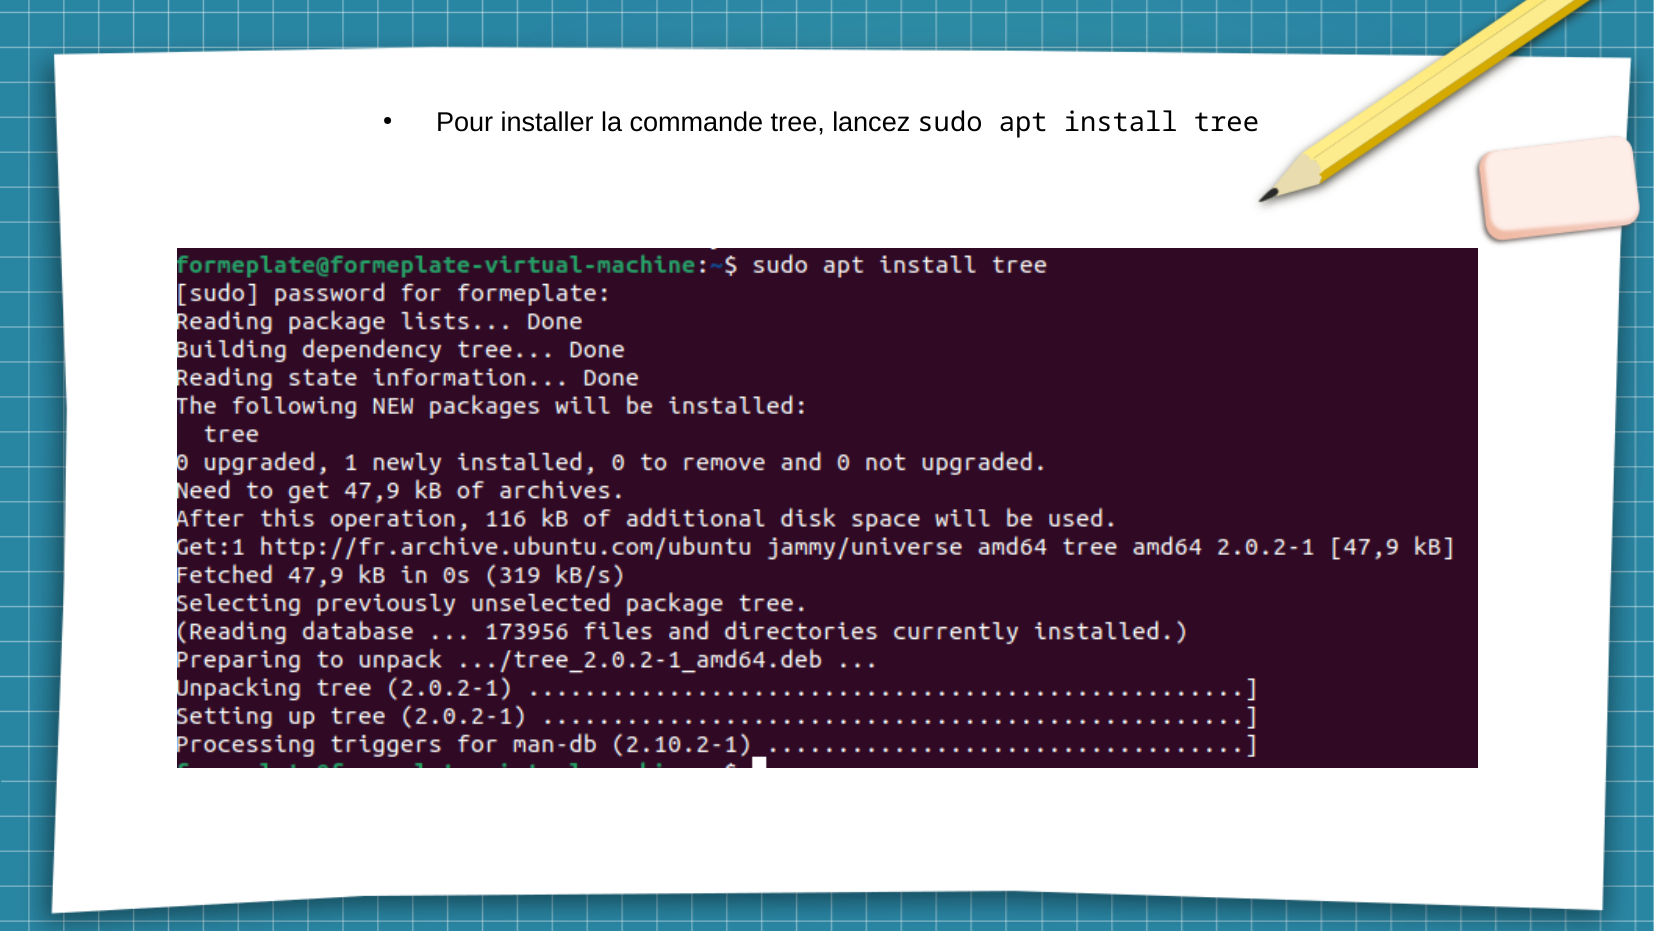

# Pour installer la commande tree, lancez sudo apt install tree